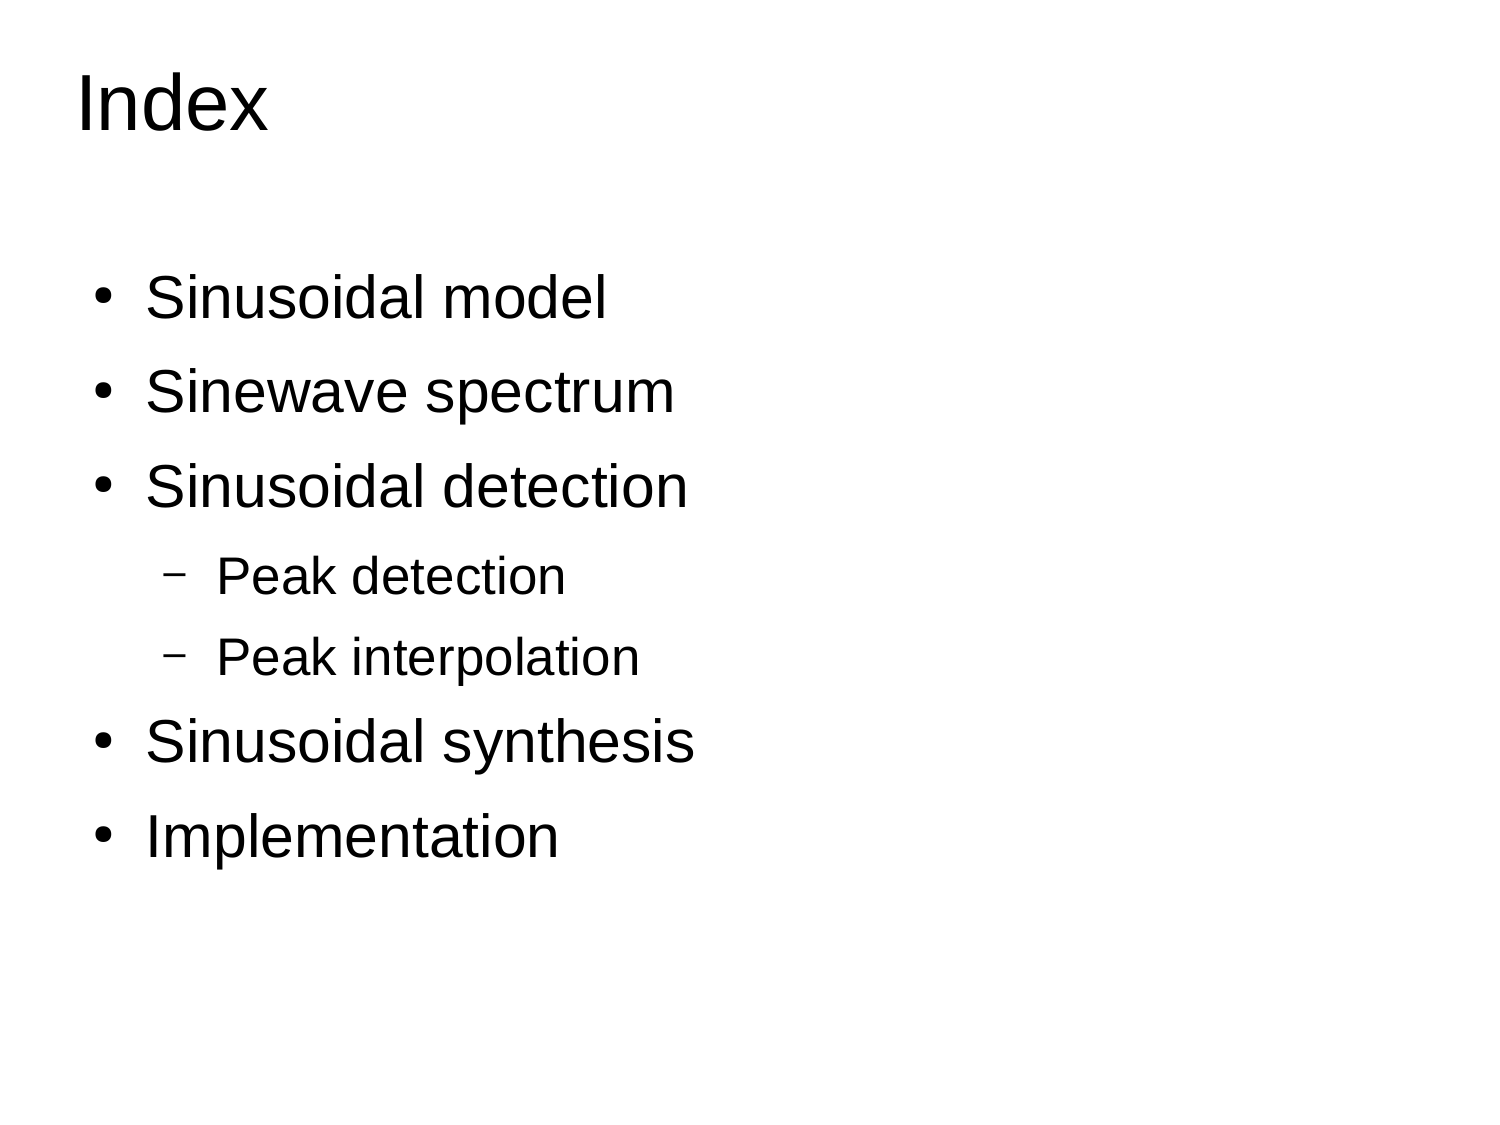

# Index
Sinusoidal model
Sinewave spectrum
Sinusoidal detection
Peak detection
Peak interpolation
Sinusoidal synthesis
Implementation